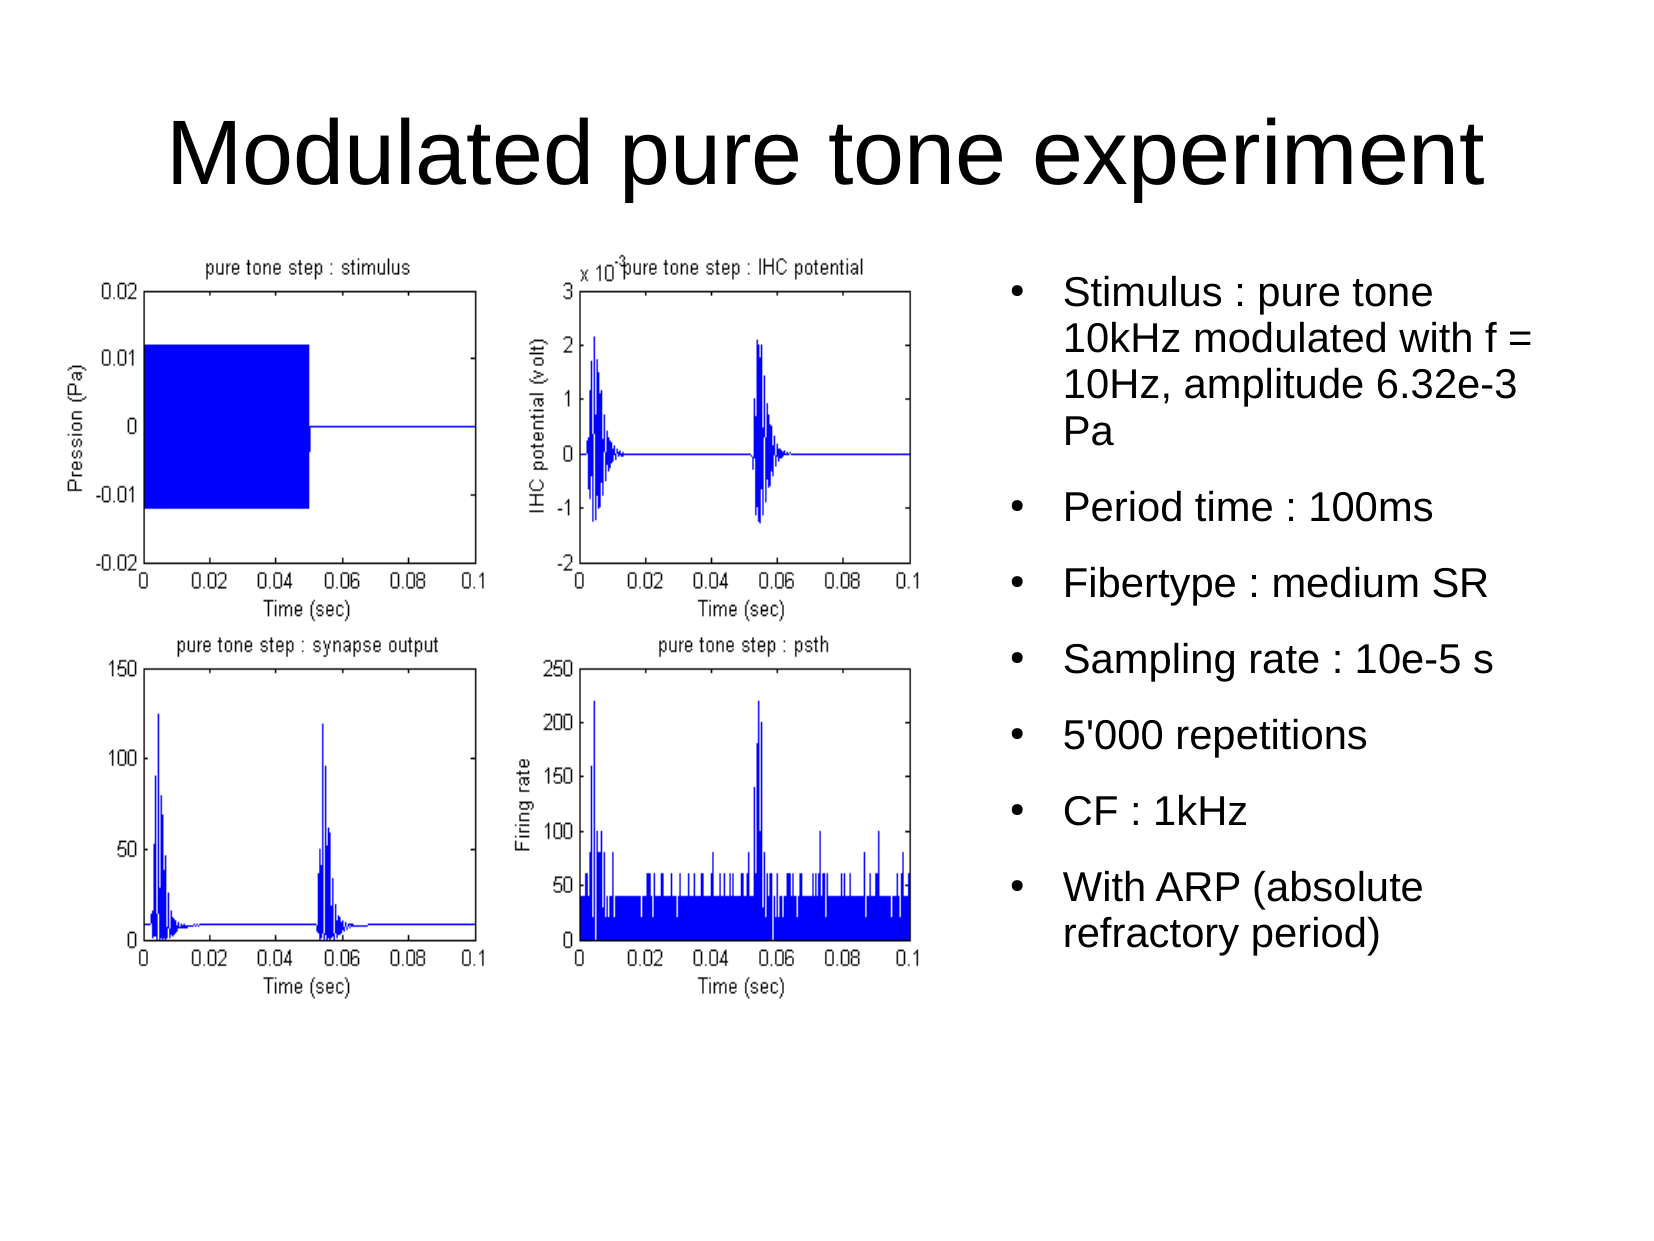

# Modulated pure tone experiment
Stimulus : pure tone 10kHz modulated with f = 10Hz, amplitude 6.32e-3 Pa
Period time : 100ms
Fibertype : medium SR
Sampling rate : 10e-5 s
5'000 repetitions
CF : 1kHz
With ARP (absolute refractory period)